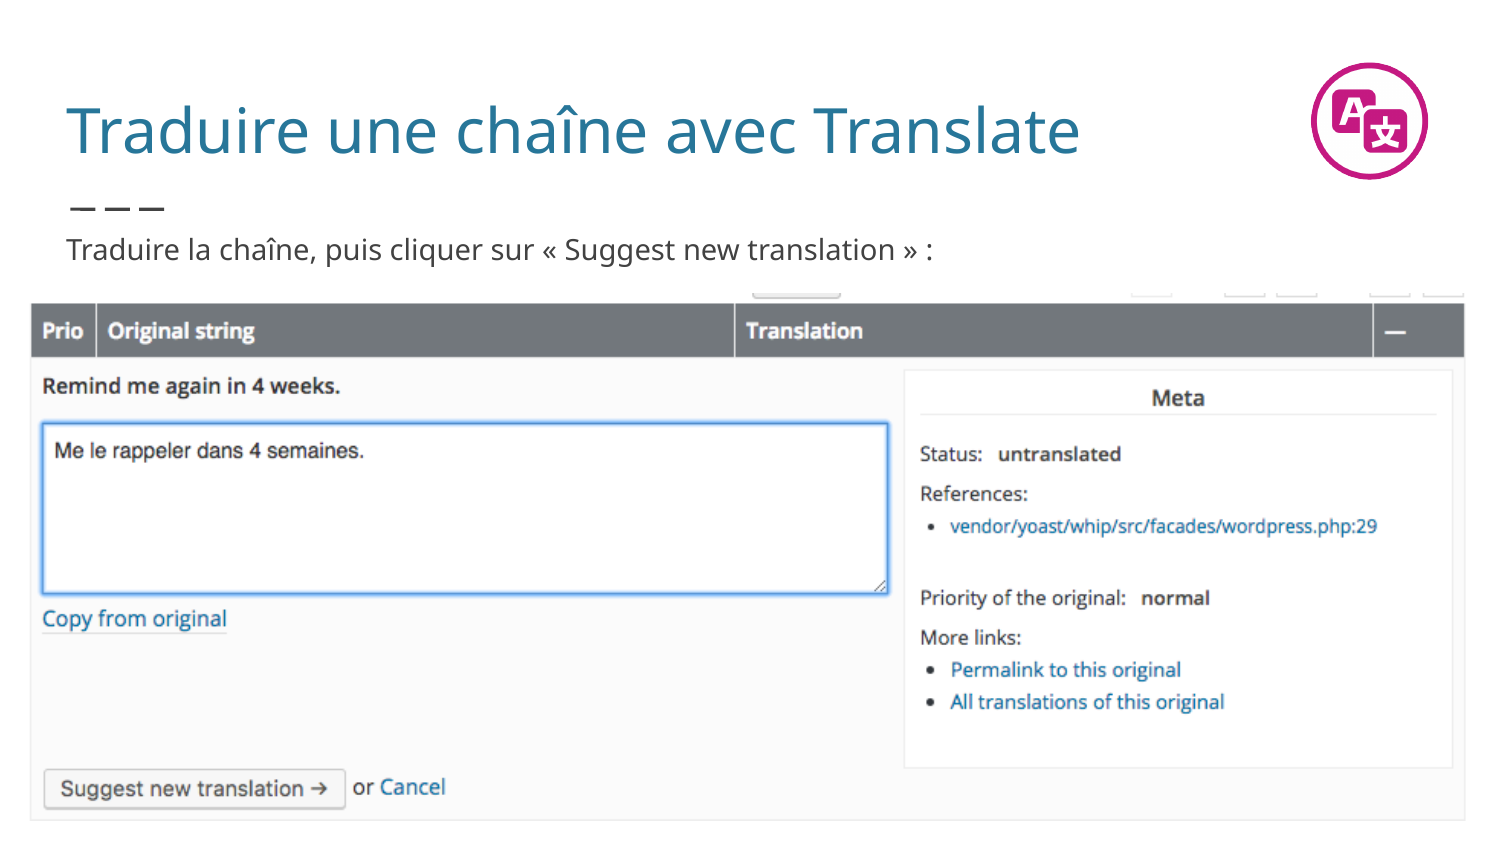

# Traduire une chaîne avec Translate
Traduire la chaîne, puis cliquer sur « Suggest new translation » :